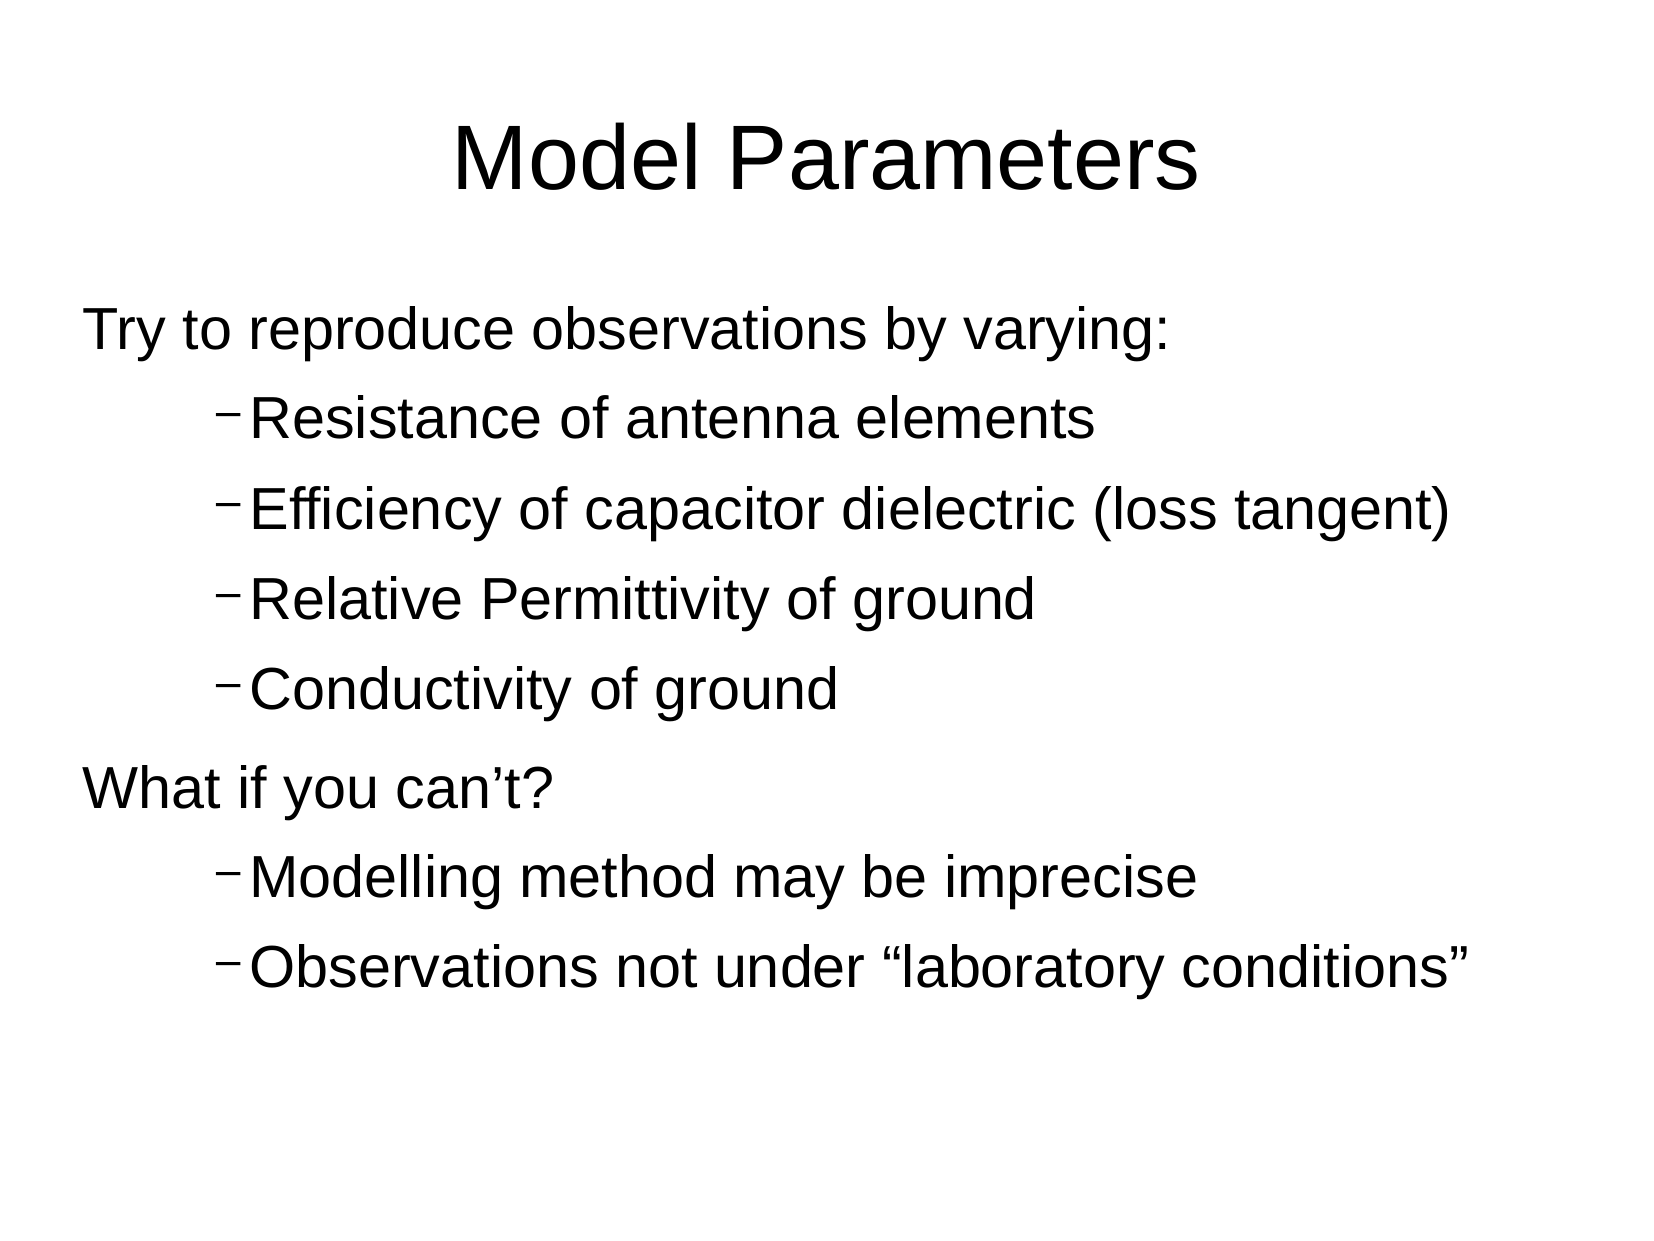

# Model Parameters
Try to reproduce observations by varying:
Resistance of antenna elements
Efficiency of capacitor dielectric (loss tangent)
Relative Permittivity of ground
Conductivity of ground
What if you can’t?
Modelling method may be imprecise
Observations not under “laboratory conditions”